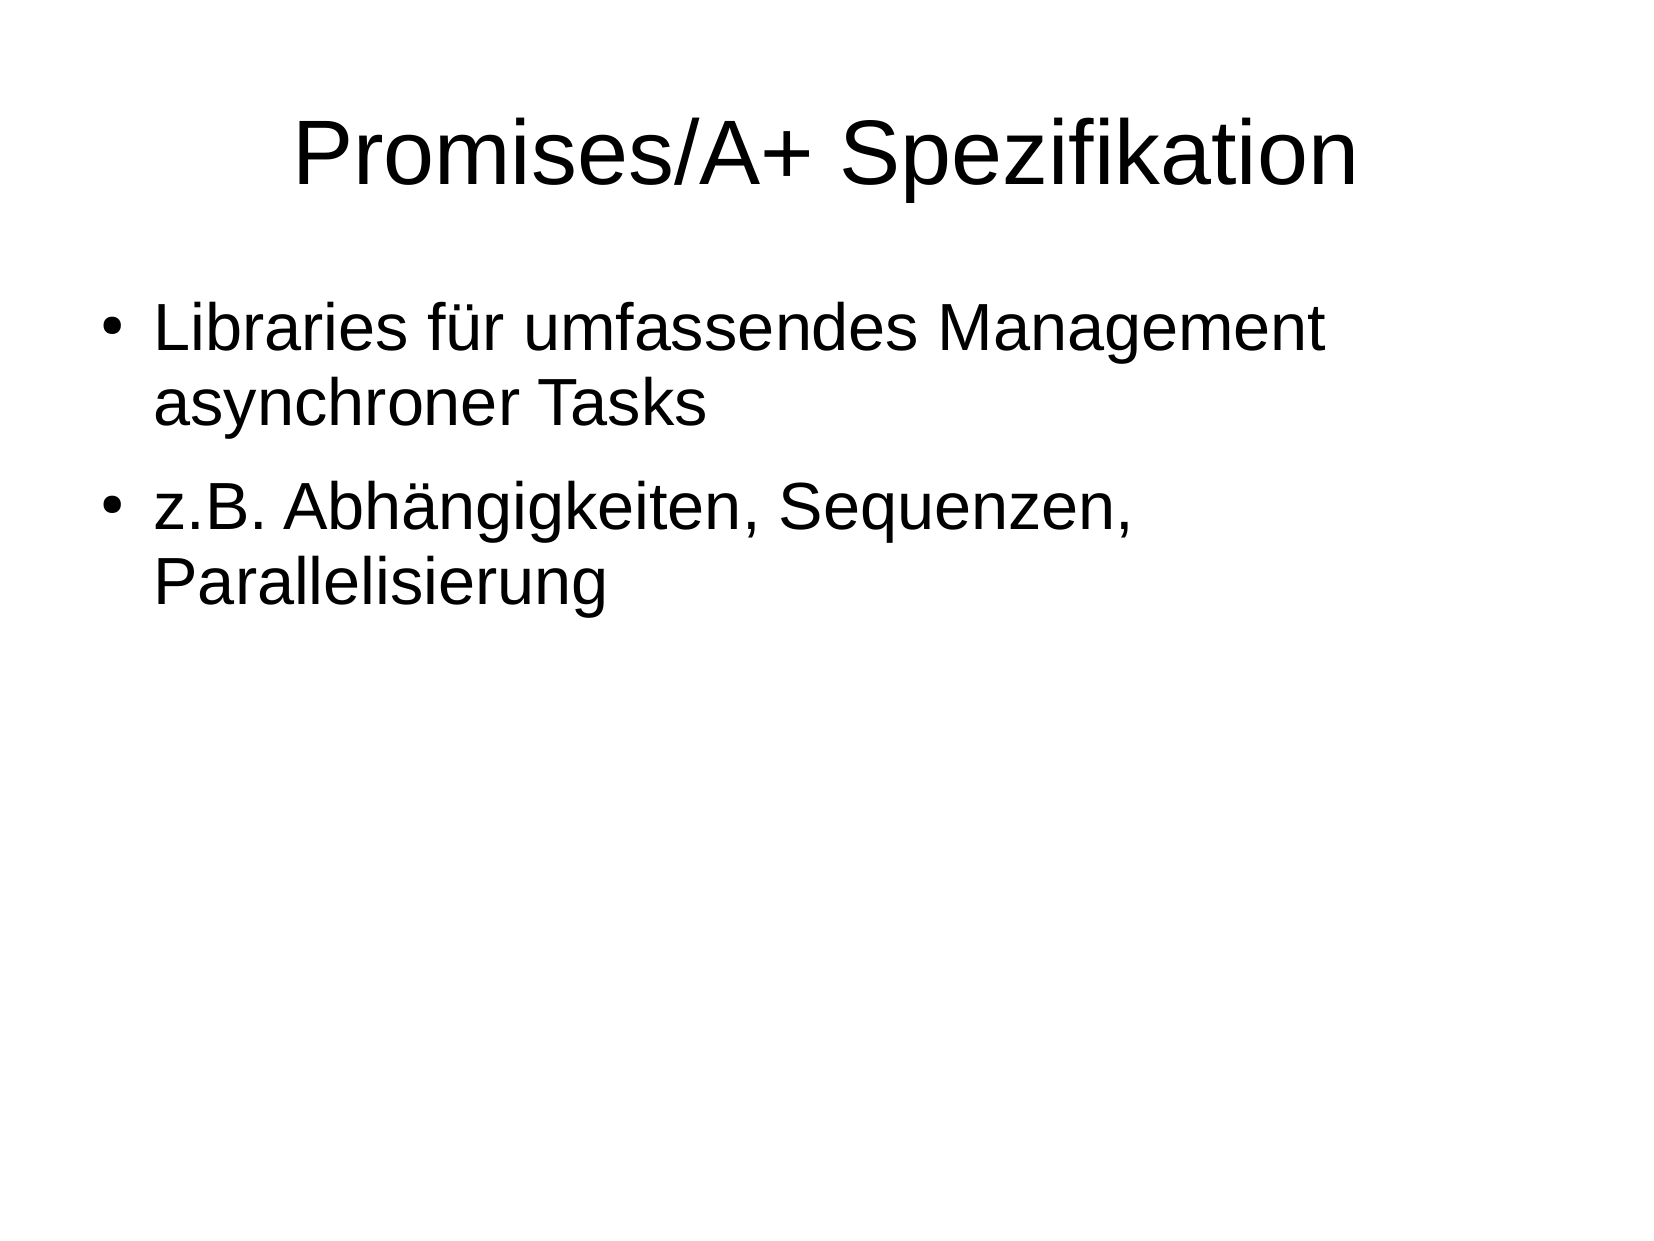

# Promises/A+ Spezifikation
Libraries für umfassendes Management asynchroner Tasks
z.B. Abhängigkeiten, Sequenzen, Parallelisierung